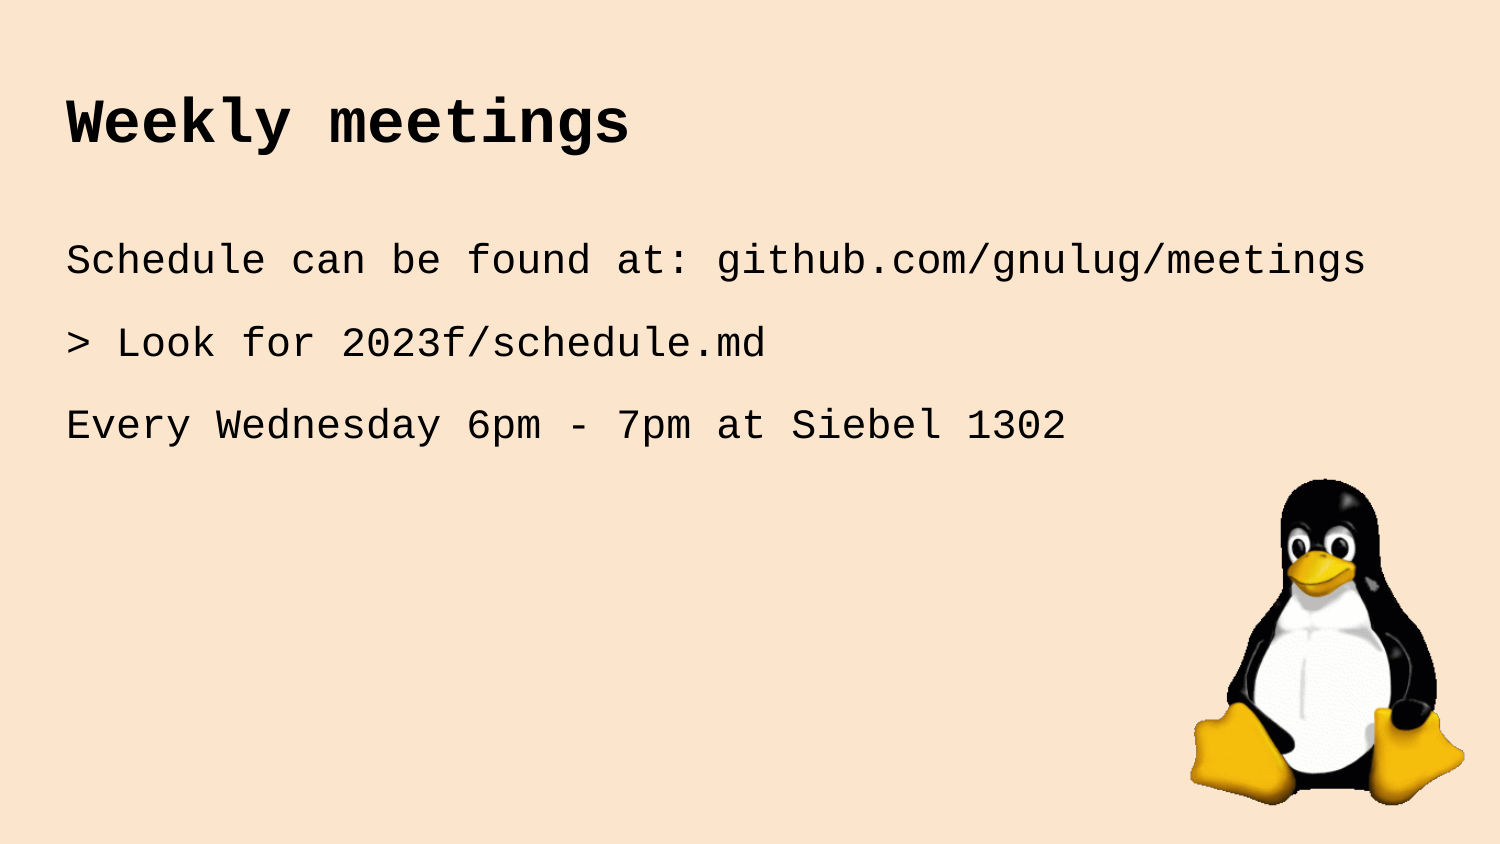

# Weekly meetings
Schedule can be found at: github.com/gnulug/meetings
> Look for 2023f/schedule.md
Every Wednesday 6pm - 7pm at Siebel 1302